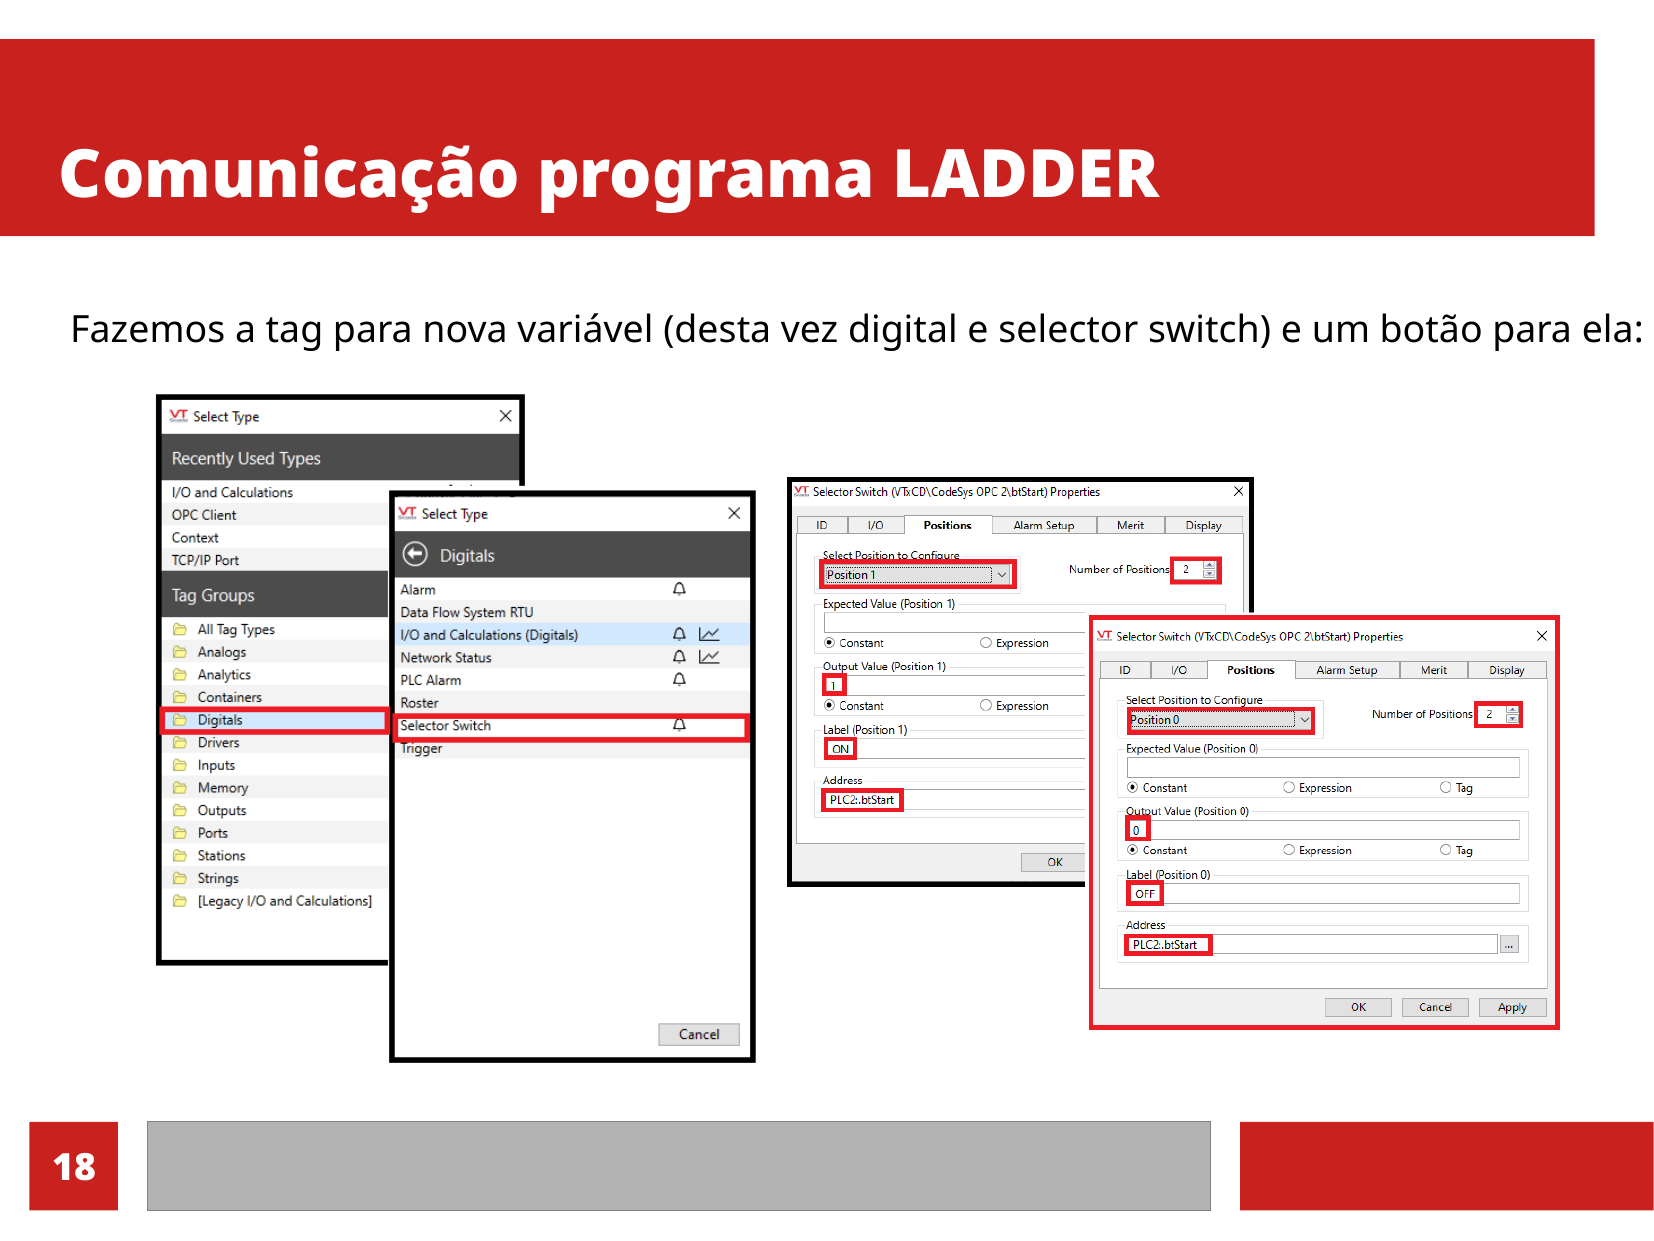

# Comunicação programa LADDER
Fazemos a tag para nova variável (desta vez digital e selector switch) e um botão para ela:
18